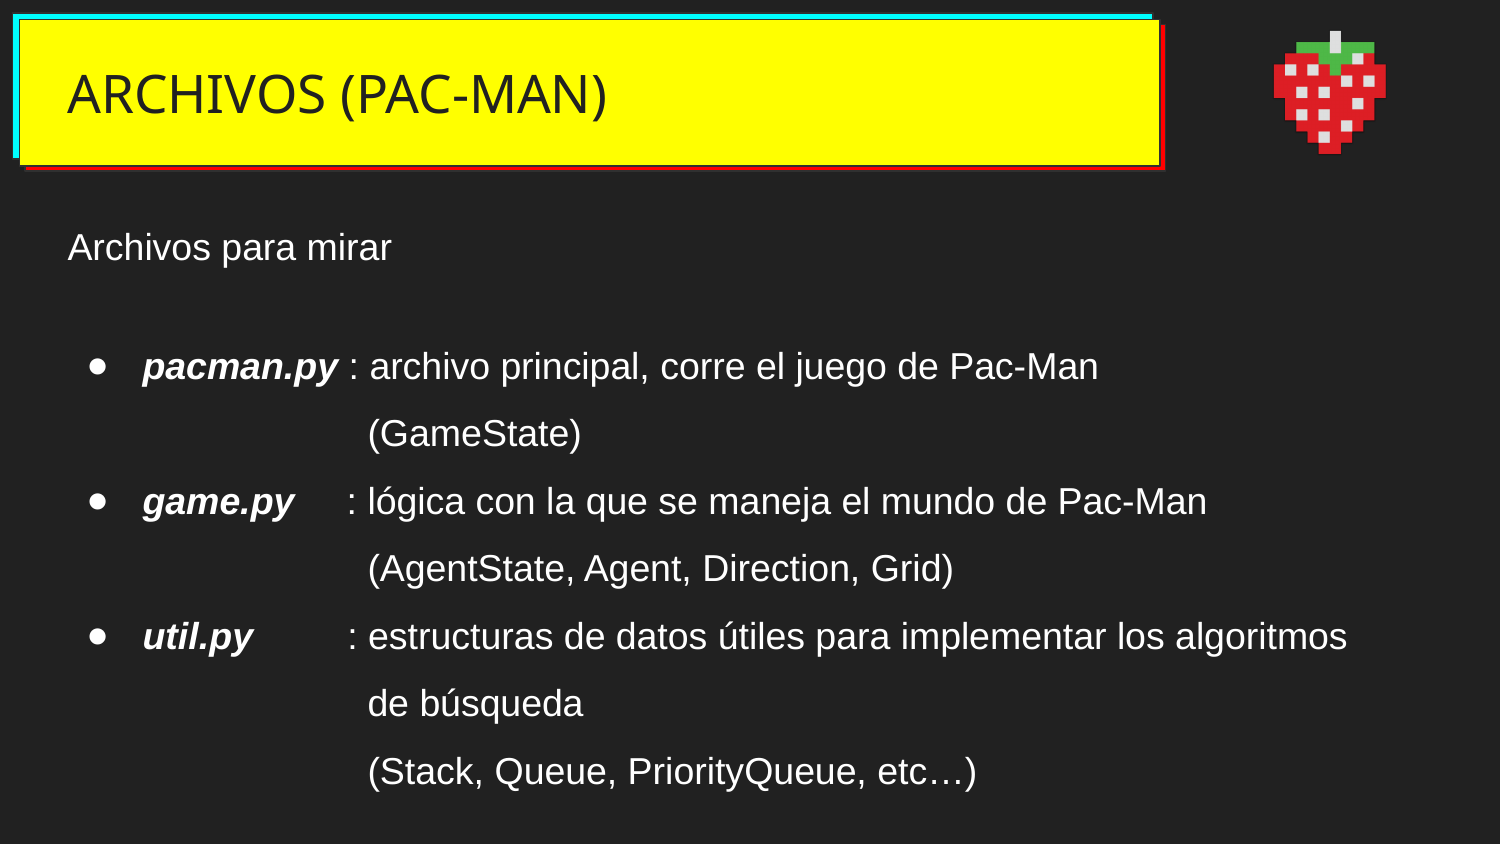

# ARCHIVOS (PAC-MAN)
Archivos para mirar
pacman.py : archivo principal, corre el juego de Pac-Man
			(GameState)
game.py : lógica con la que se maneja el mundo de Pac-Man
			(AgentState, Agent, Direction, Grid)
util.py : estructuras de datos útiles para implementar los algoritmos
			de búsqueda
			(Stack, Queue, PriorityQueue, etc…)